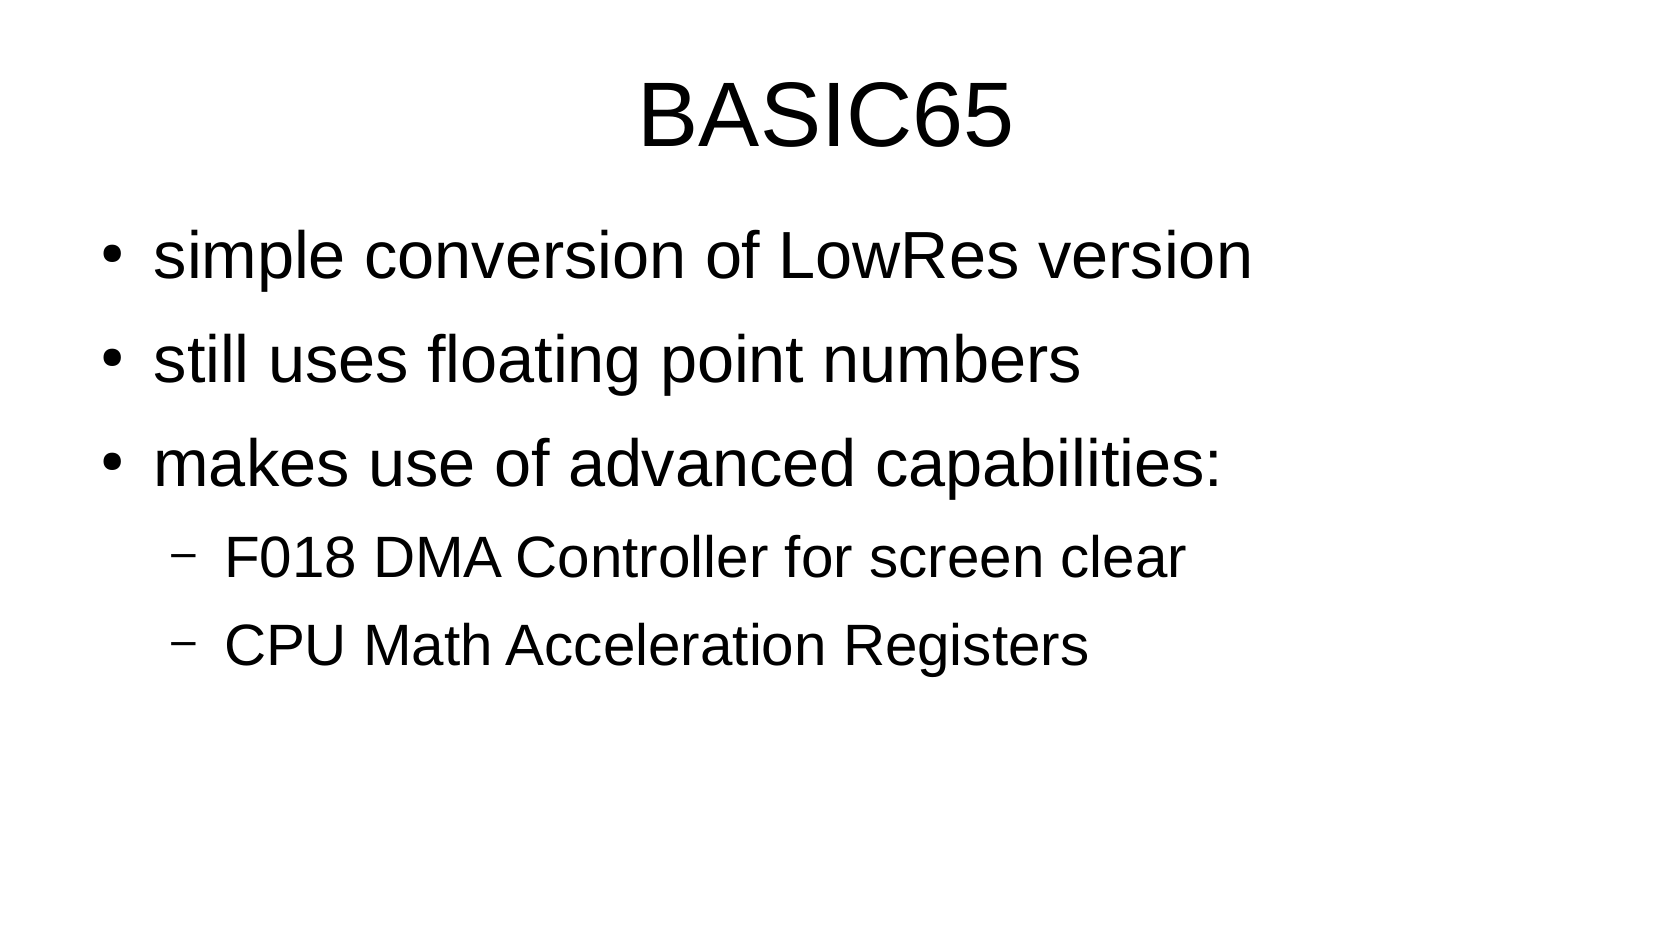

# BASIC65
simple conversion of LowRes version
still uses floating point numbers
makes use of advanced capabilities:
F018 DMA Controller for screen clear
CPU Math Acceleration Registers